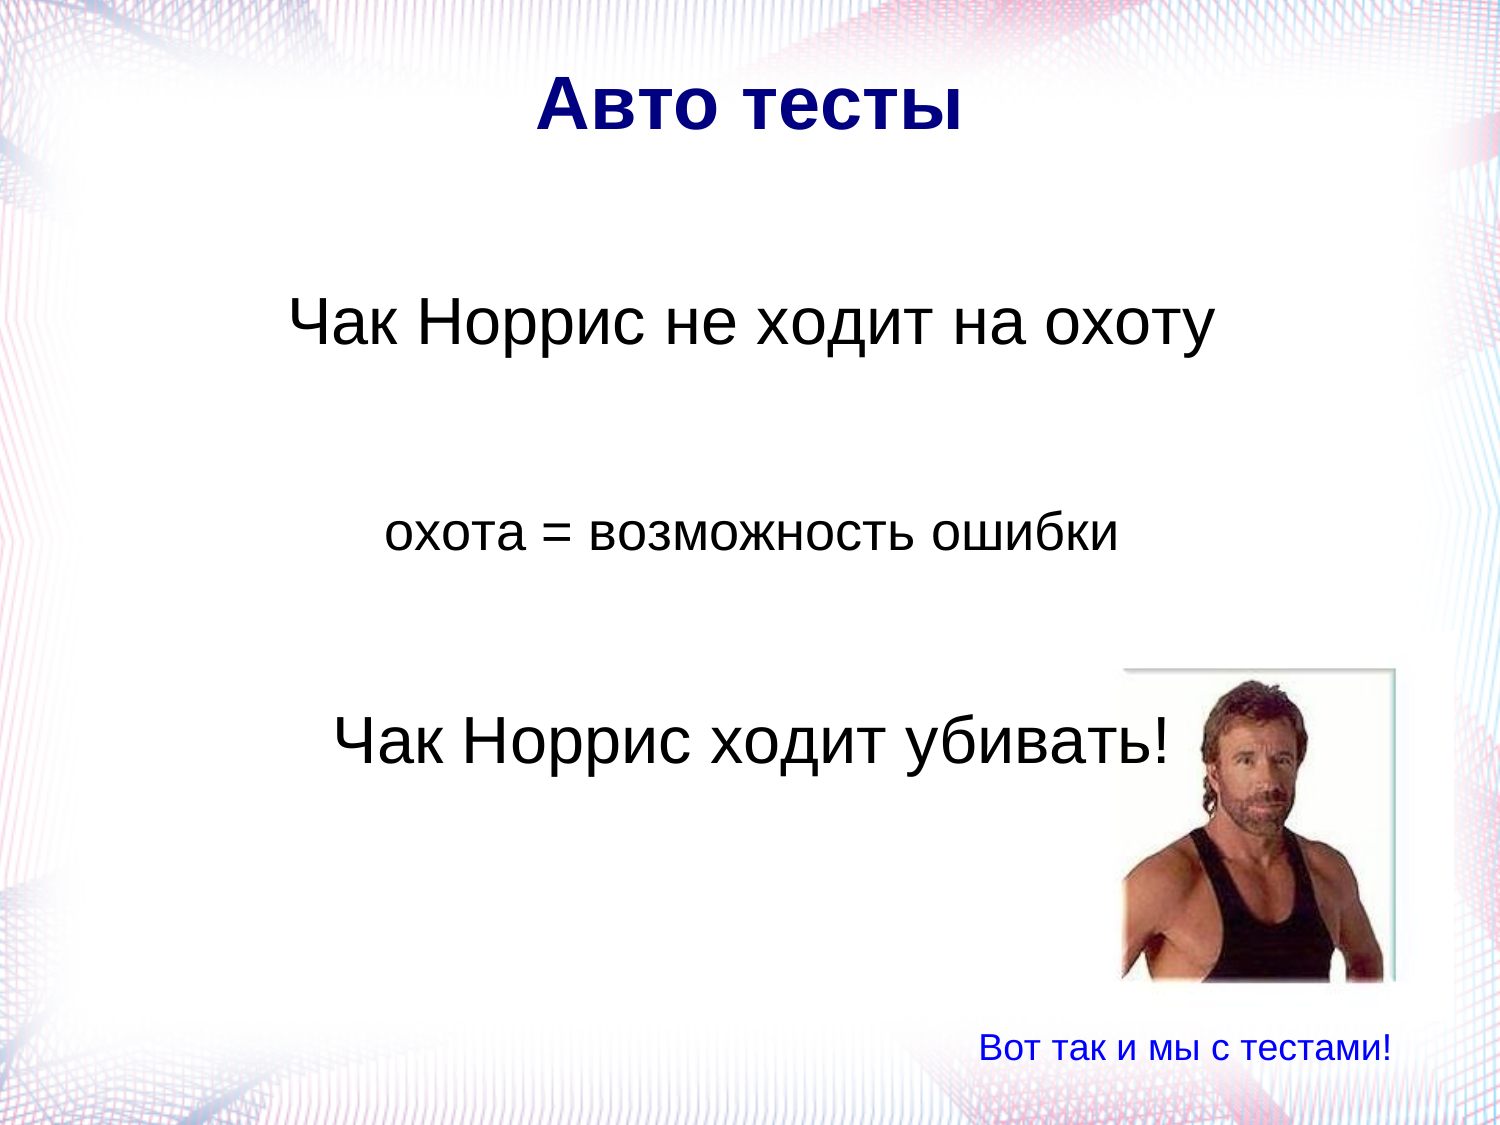

# Авто тесты
Чак Норрис не ходит на охоту
охота = возможность ошибки
Чак Норрис ходит убивать!
Вот так и мы с тестами!